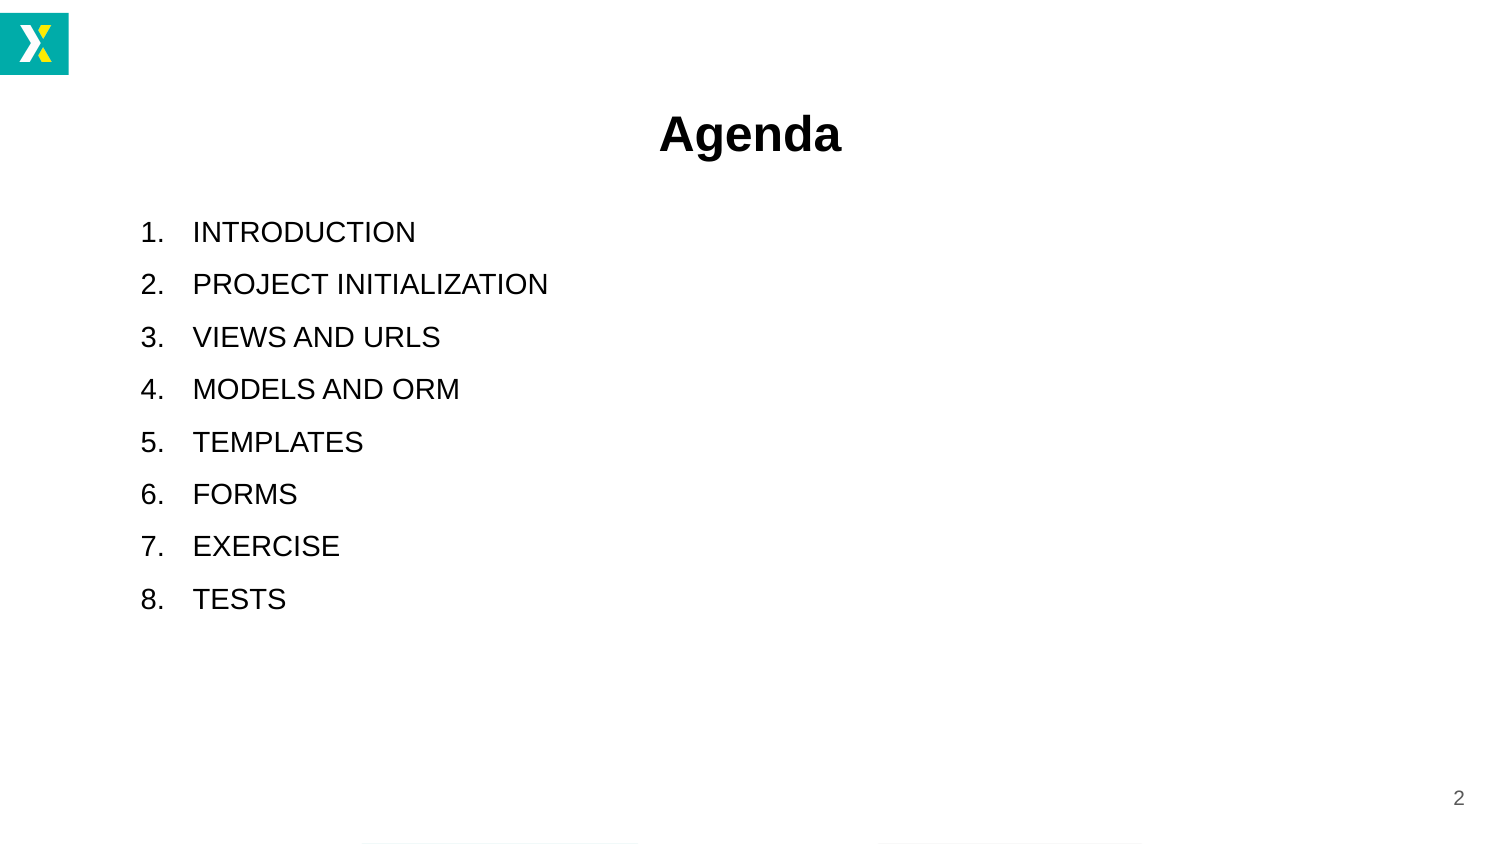

Agenda
INTRODUCTION
PROJECT INITIALIZATION
VIEWS AND URLS
MODELS AND ORM
TEMPLATES
FORMS
EXERCISE
TESTS